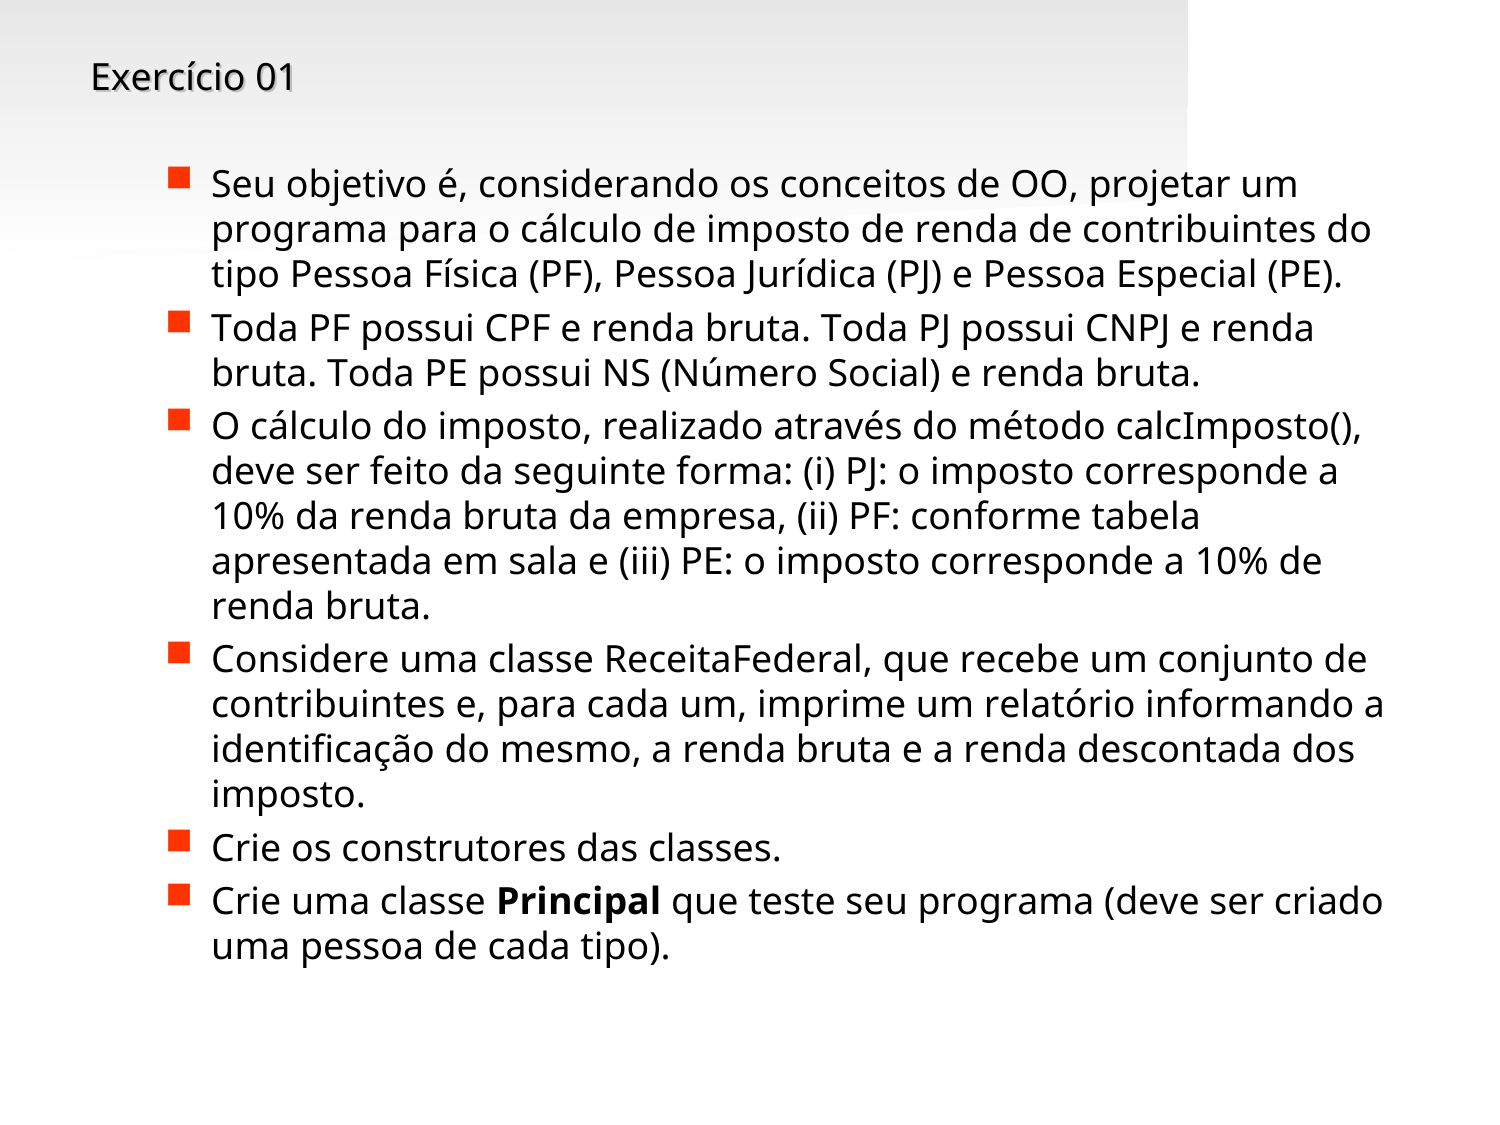

Exercício 01
Seu objetivo é, considerando os conceitos de OO, projetar um programa para o cálculo de imposto de renda de contribuintes do tipo Pessoa Física (PF), Pessoa Jurídica (PJ) e Pessoa Especial (PE).
Toda PF possui CPF e renda bruta. Toda PJ possui CNPJ e renda bruta. Toda PE possui NS (Número Social) e renda bruta.
O cálculo do imposto, realizado através do método calcImposto(), deve ser feito da seguinte forma: (i) PJ: o imposto corresponde a 10% da renda bruta da empresa, (ii) PF: conforme tabela apresentada em sala e (iii) PE: o imposto corresponde a 10% de renda bruta.
Considere uma classe ReceitaFederal, que recebe um conjunto de contribuintes e, para cada um, imprime um relatório informando a identificação do mesmo, a renda bruta e a renda descontada dos imposto.
Crie os construtores das classes.
Crie uma classe Principal que teste seu programa (deve ser criado uma pessoa de cada tipo).